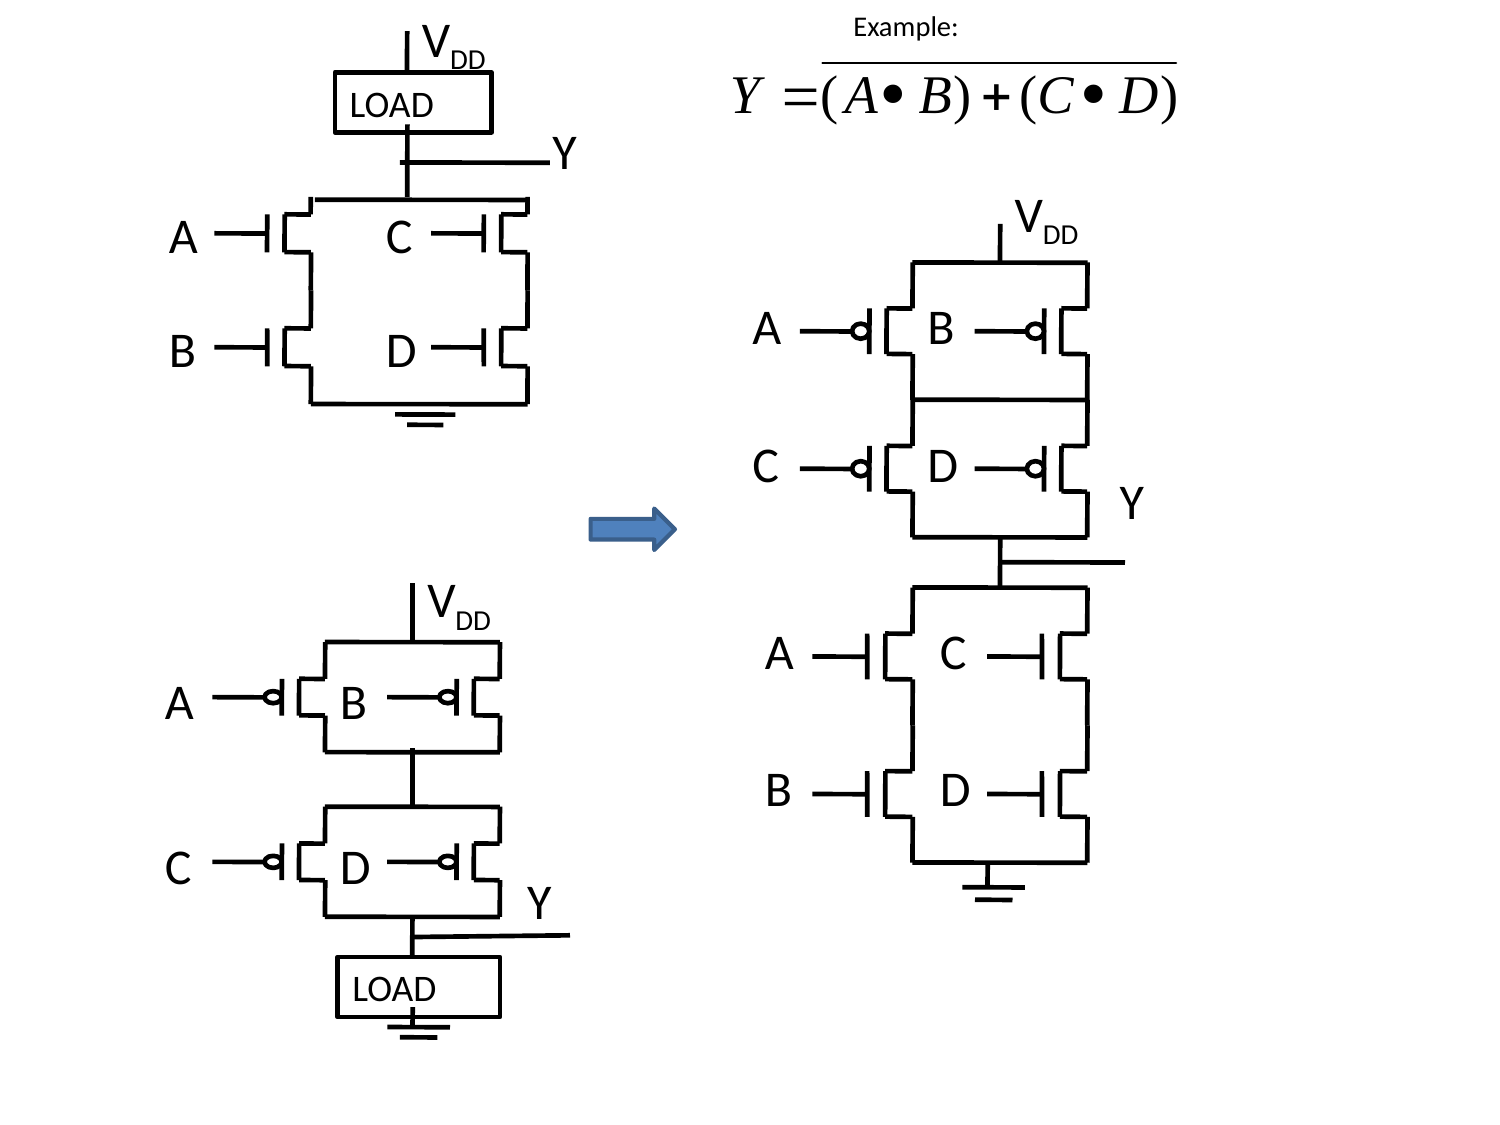

VDD
# Example:
LOAD
Y
VDD
A
C
A
B
B
D
C
D
Y
VDD
A
C
A
B
B
D
C
D
Y
LOAD